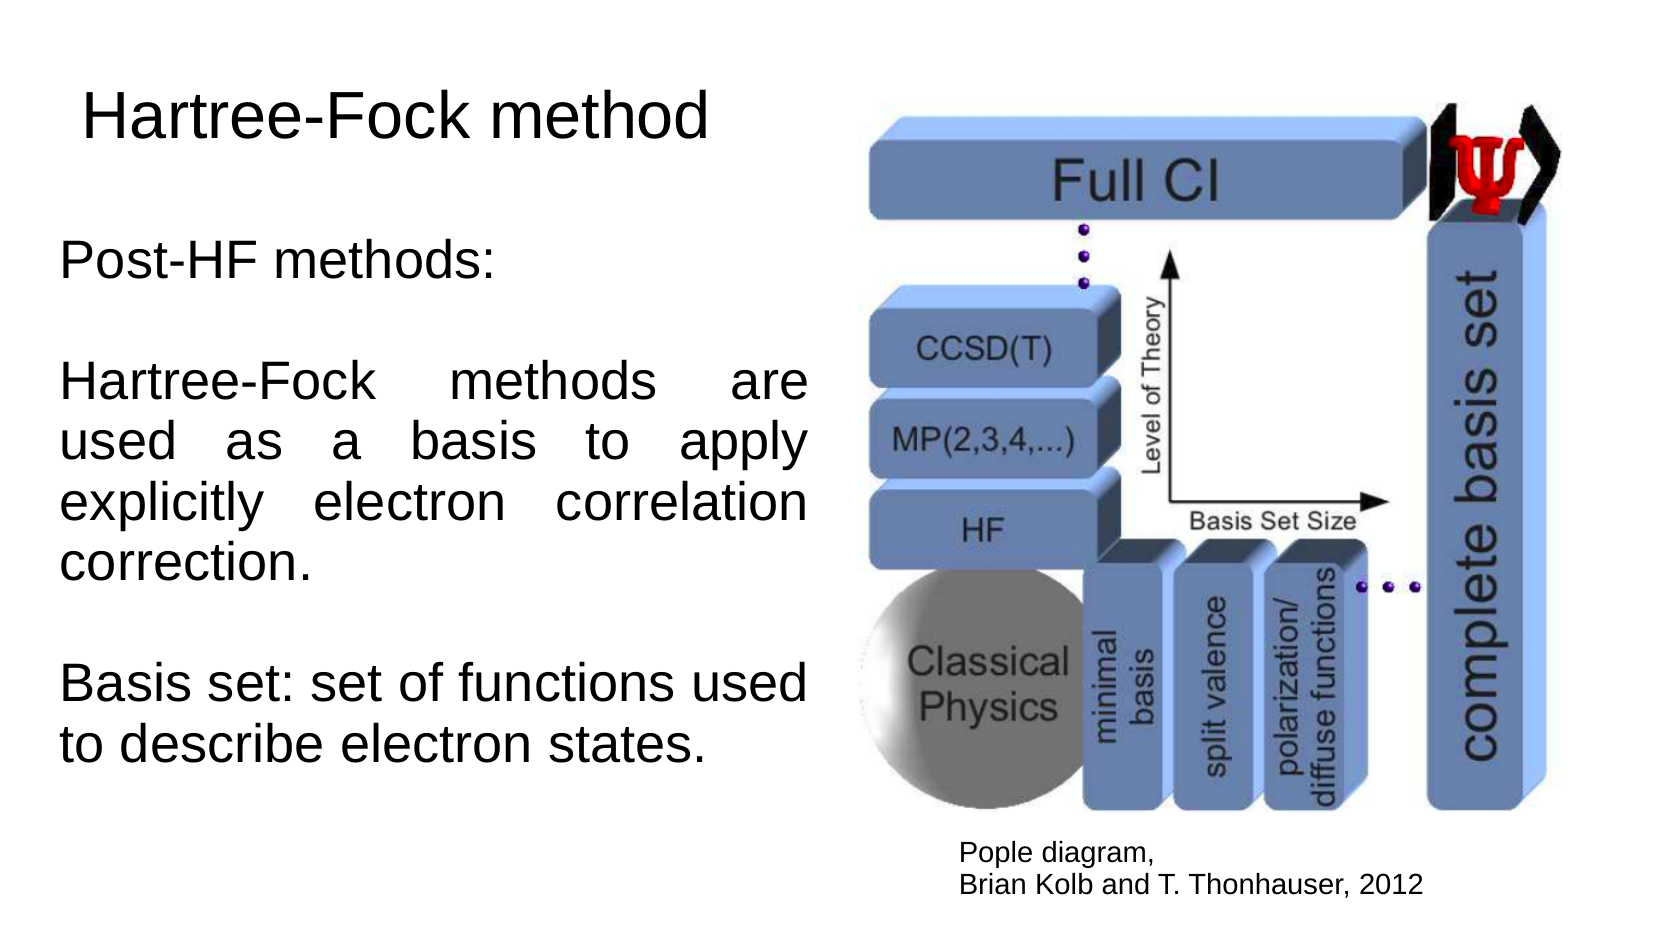

# Hartree-Fock method
Post-HF methods:
Hartree-Fock methods are used as a basis to apply explicitly electron correlation correction.
Basis set: set of functions used to describe electron states.
Pople diagram,
Brian Kolb and T. Thonhauser, 2012